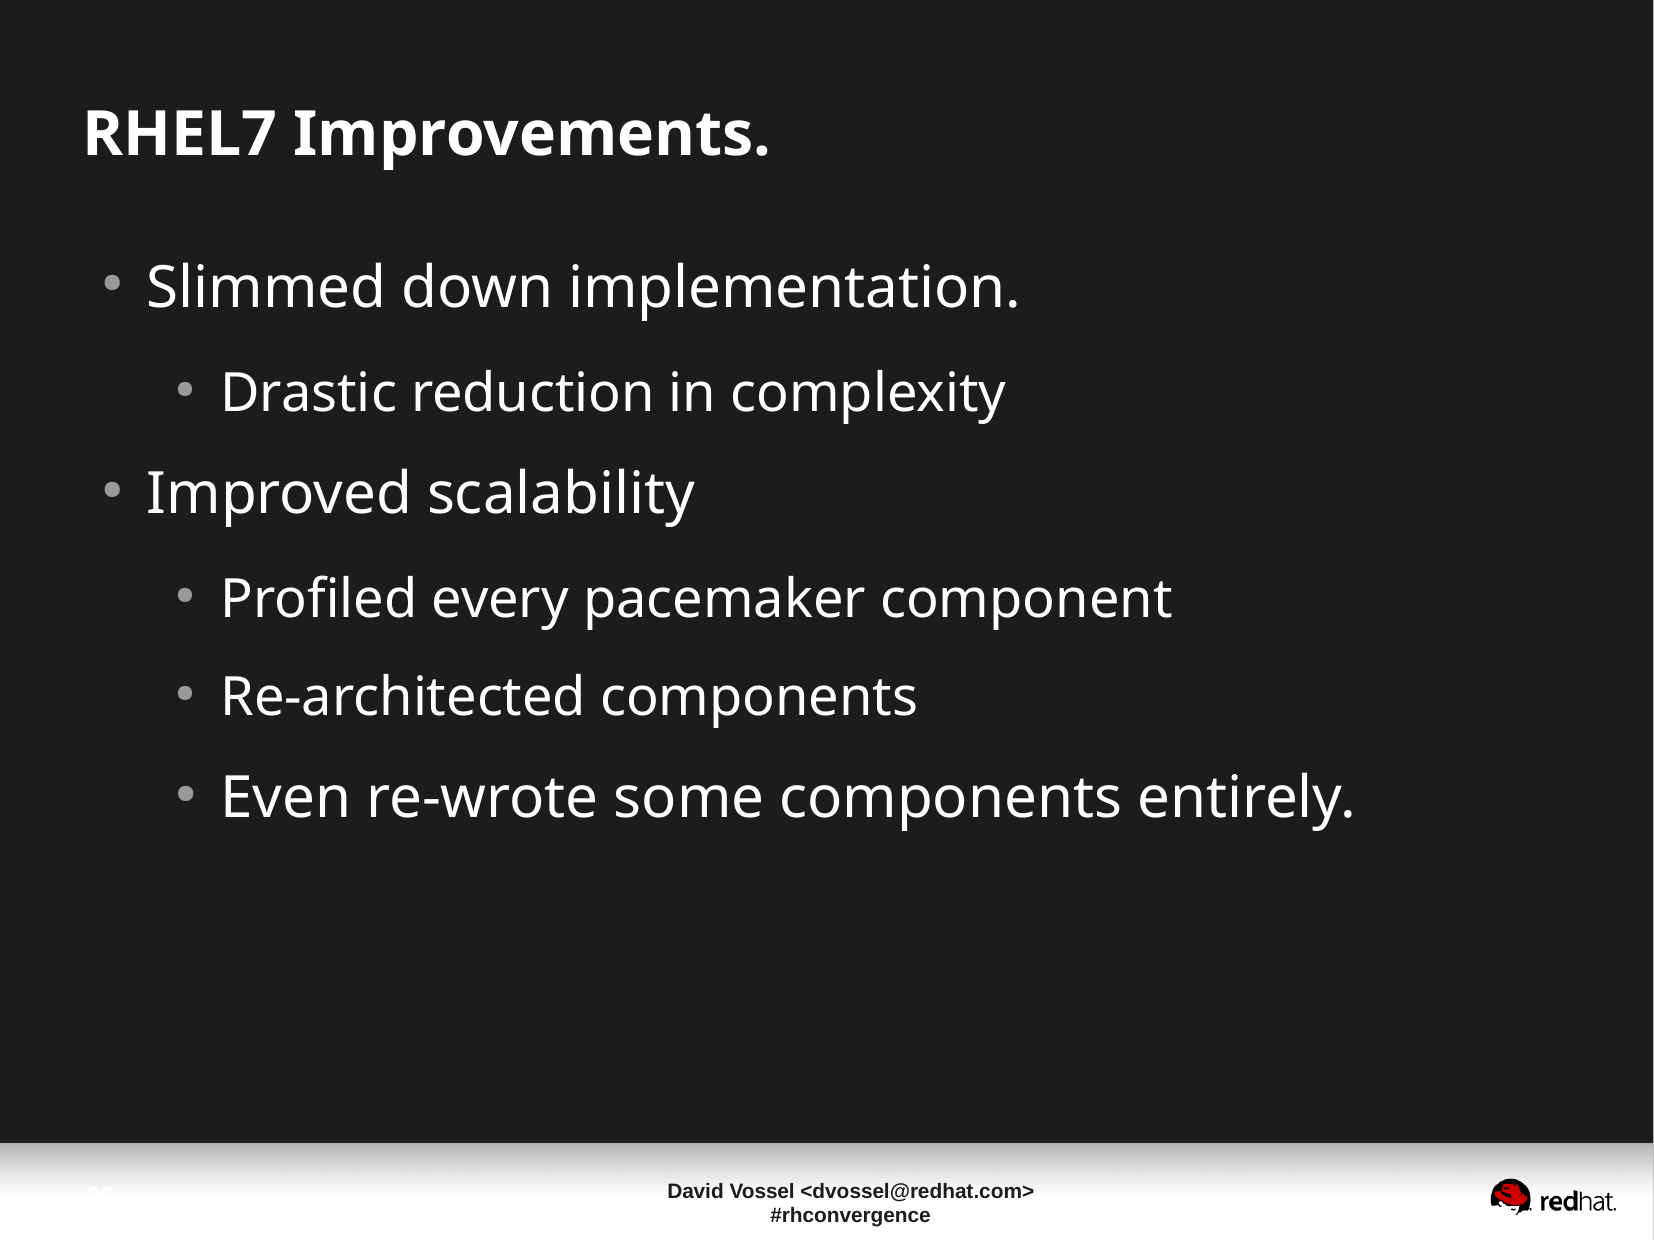

# RHEL7 Improvements.
Slimmed down implementation.
Drastic reduction in complexity
Improved scalability
Profiled every pacemaker component
Re-architected components
Even re-wrote some components entirely.